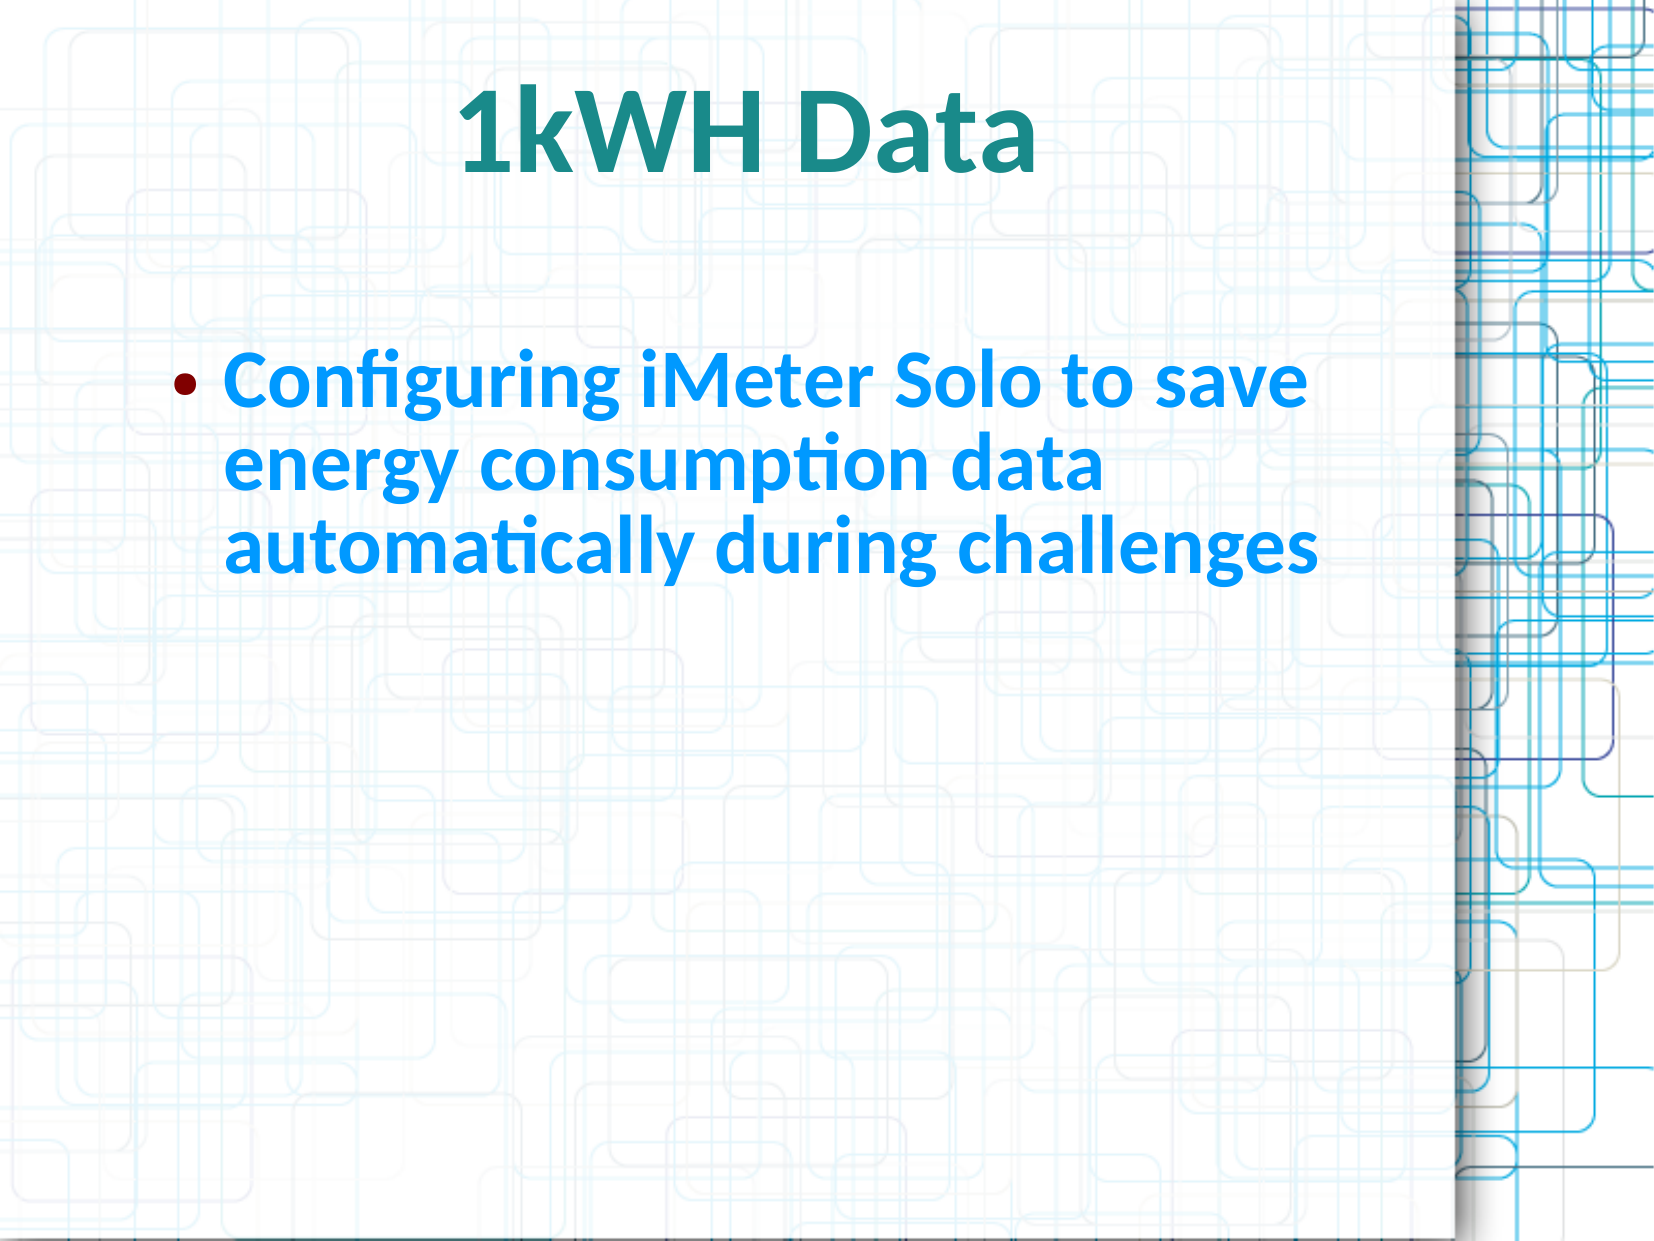

1kWH Data
# Configuring iMeter Solo to save energy consumption data automatically during challenges